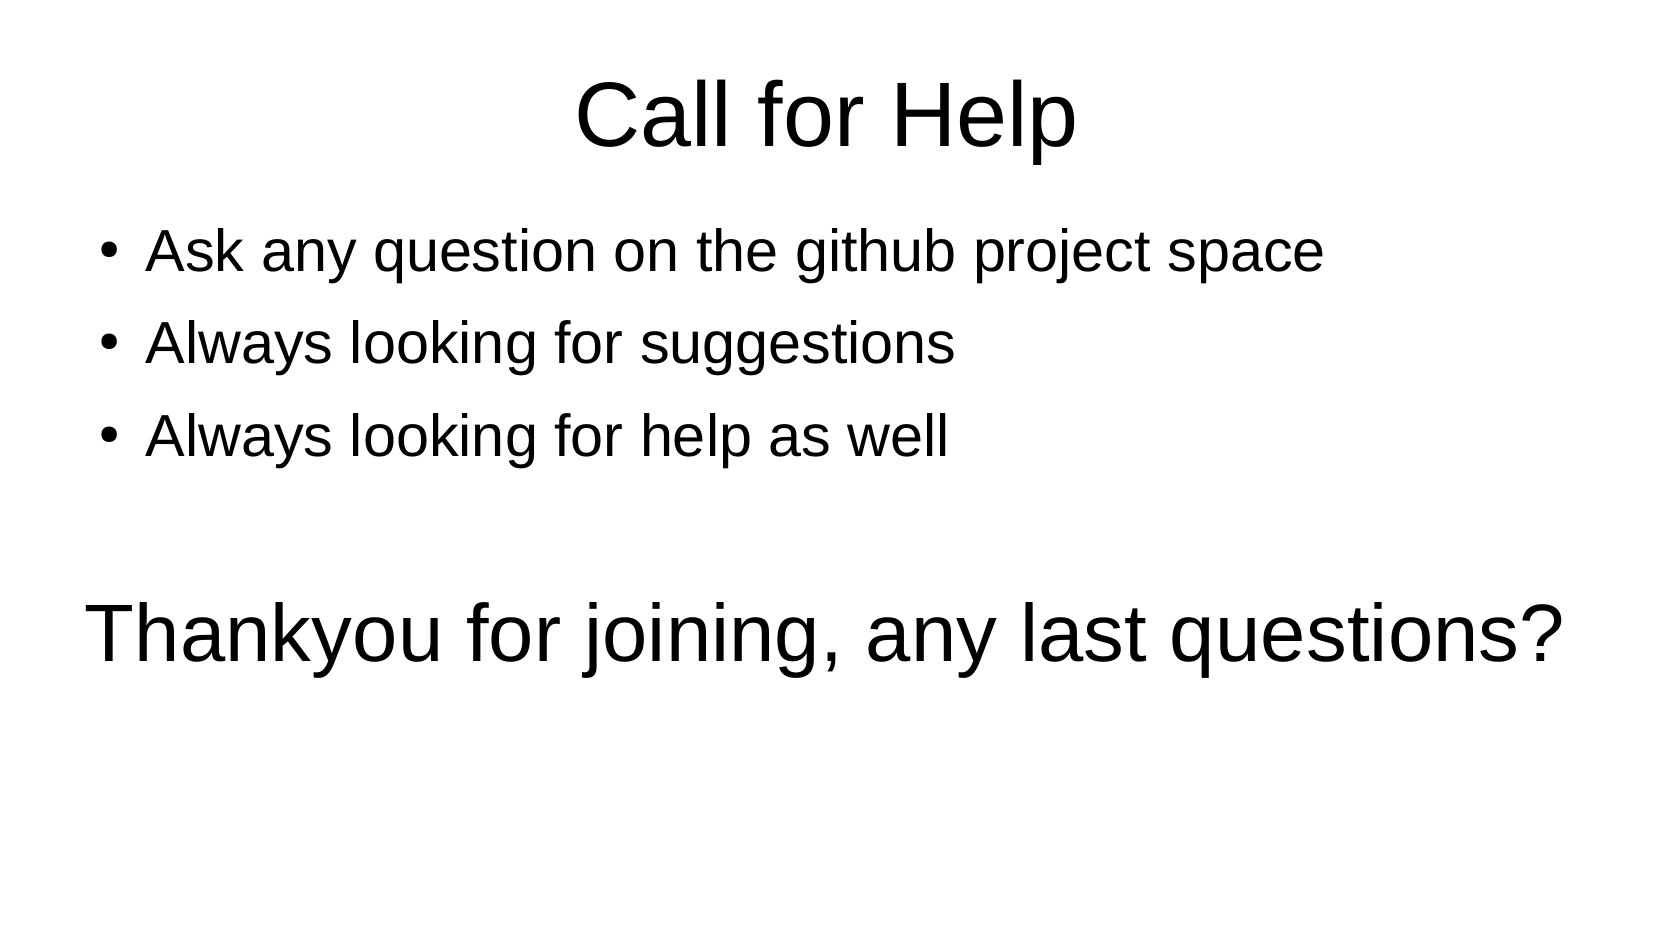

# Call for Help
Ask any question on the github project space
Always looking for suggestions
Always looking for help as well
Thankyou for joining, any last questions?